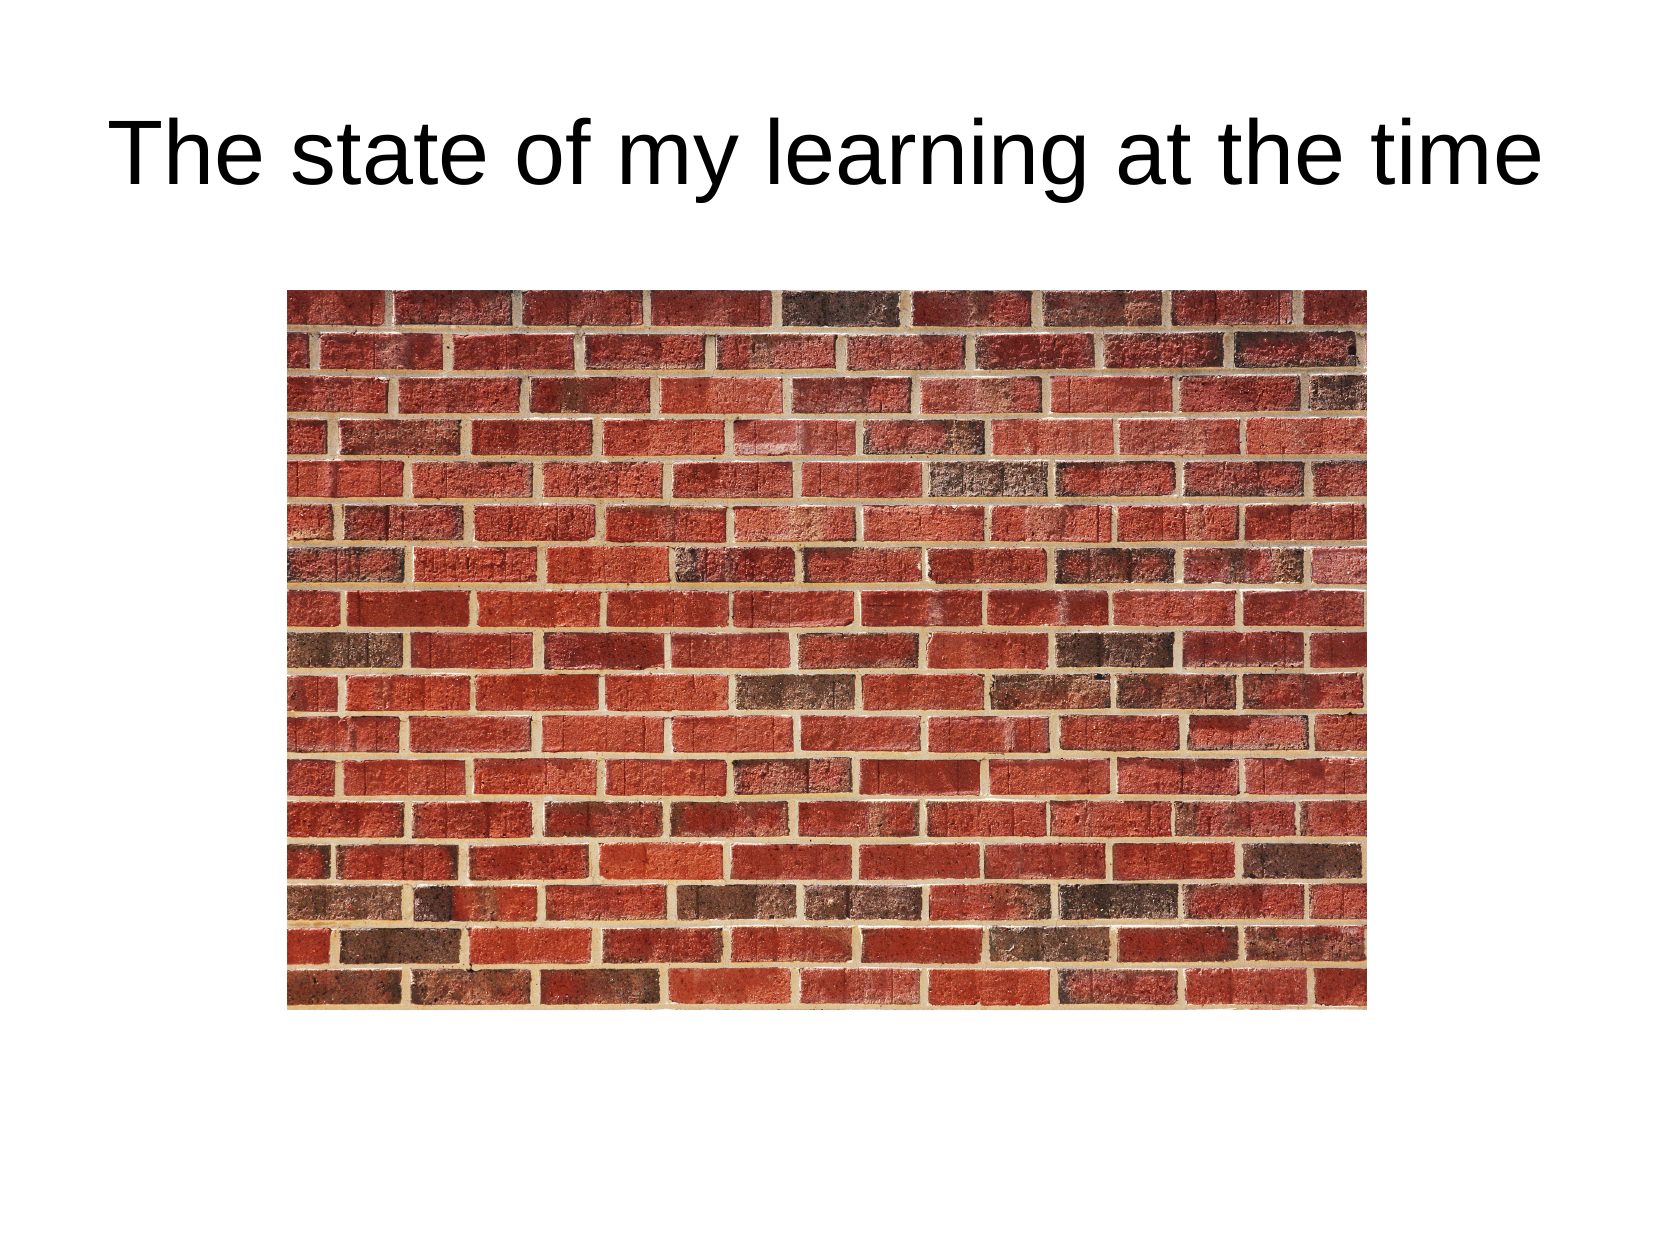

# The state of my learning at the time